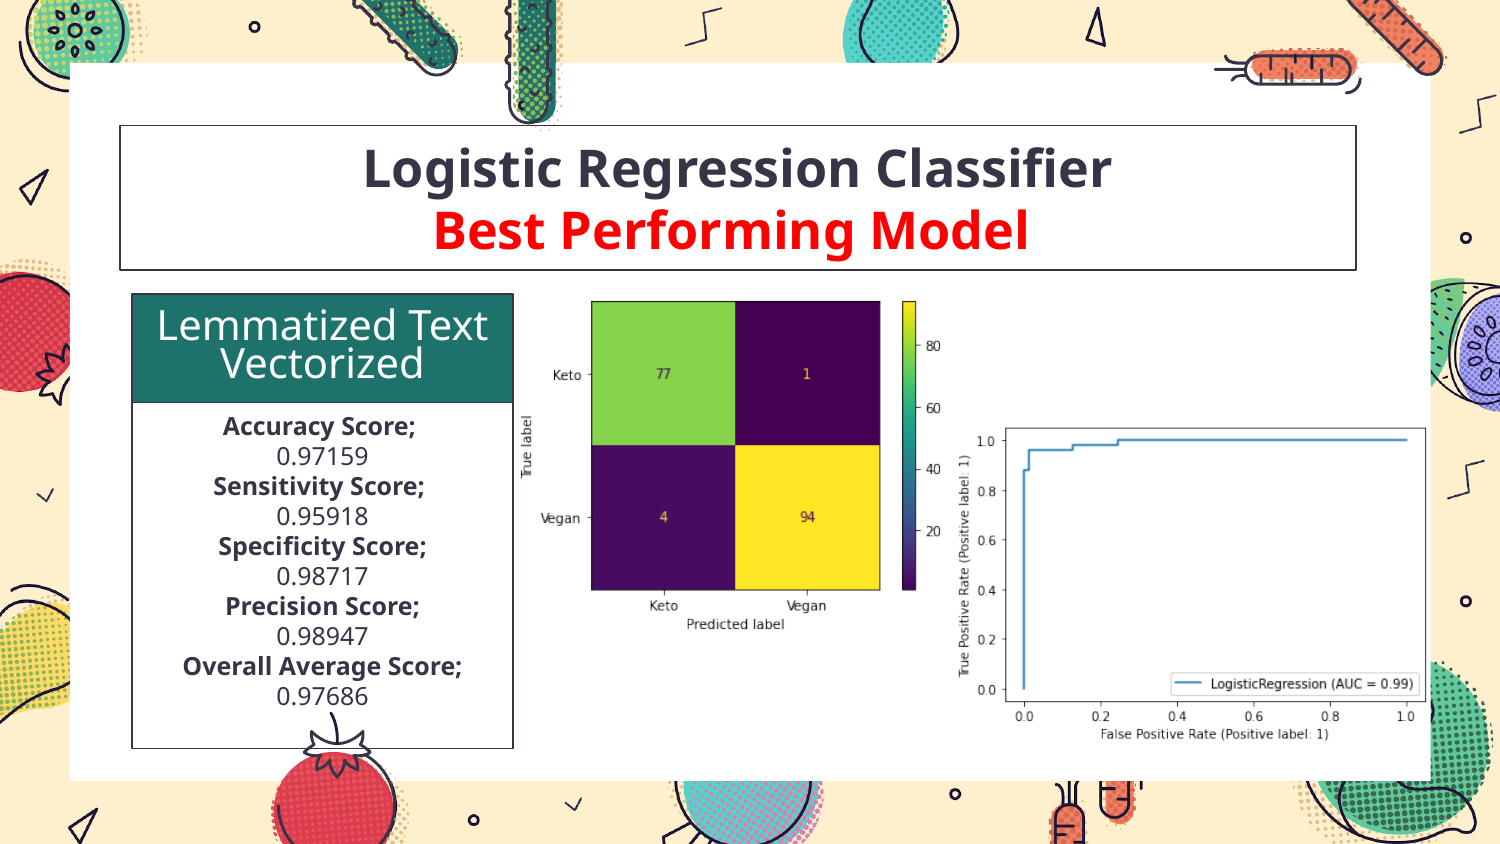

Logistic Regression Classifier
Best Performing Model
# Lemmatized Text Vectorized
Accuracy Score;
0.97159
Sensitivity Score;
0.95918
Specificity Score;
0.98717
Precision Score;
0.98947
Overall Average Score;
0.97686